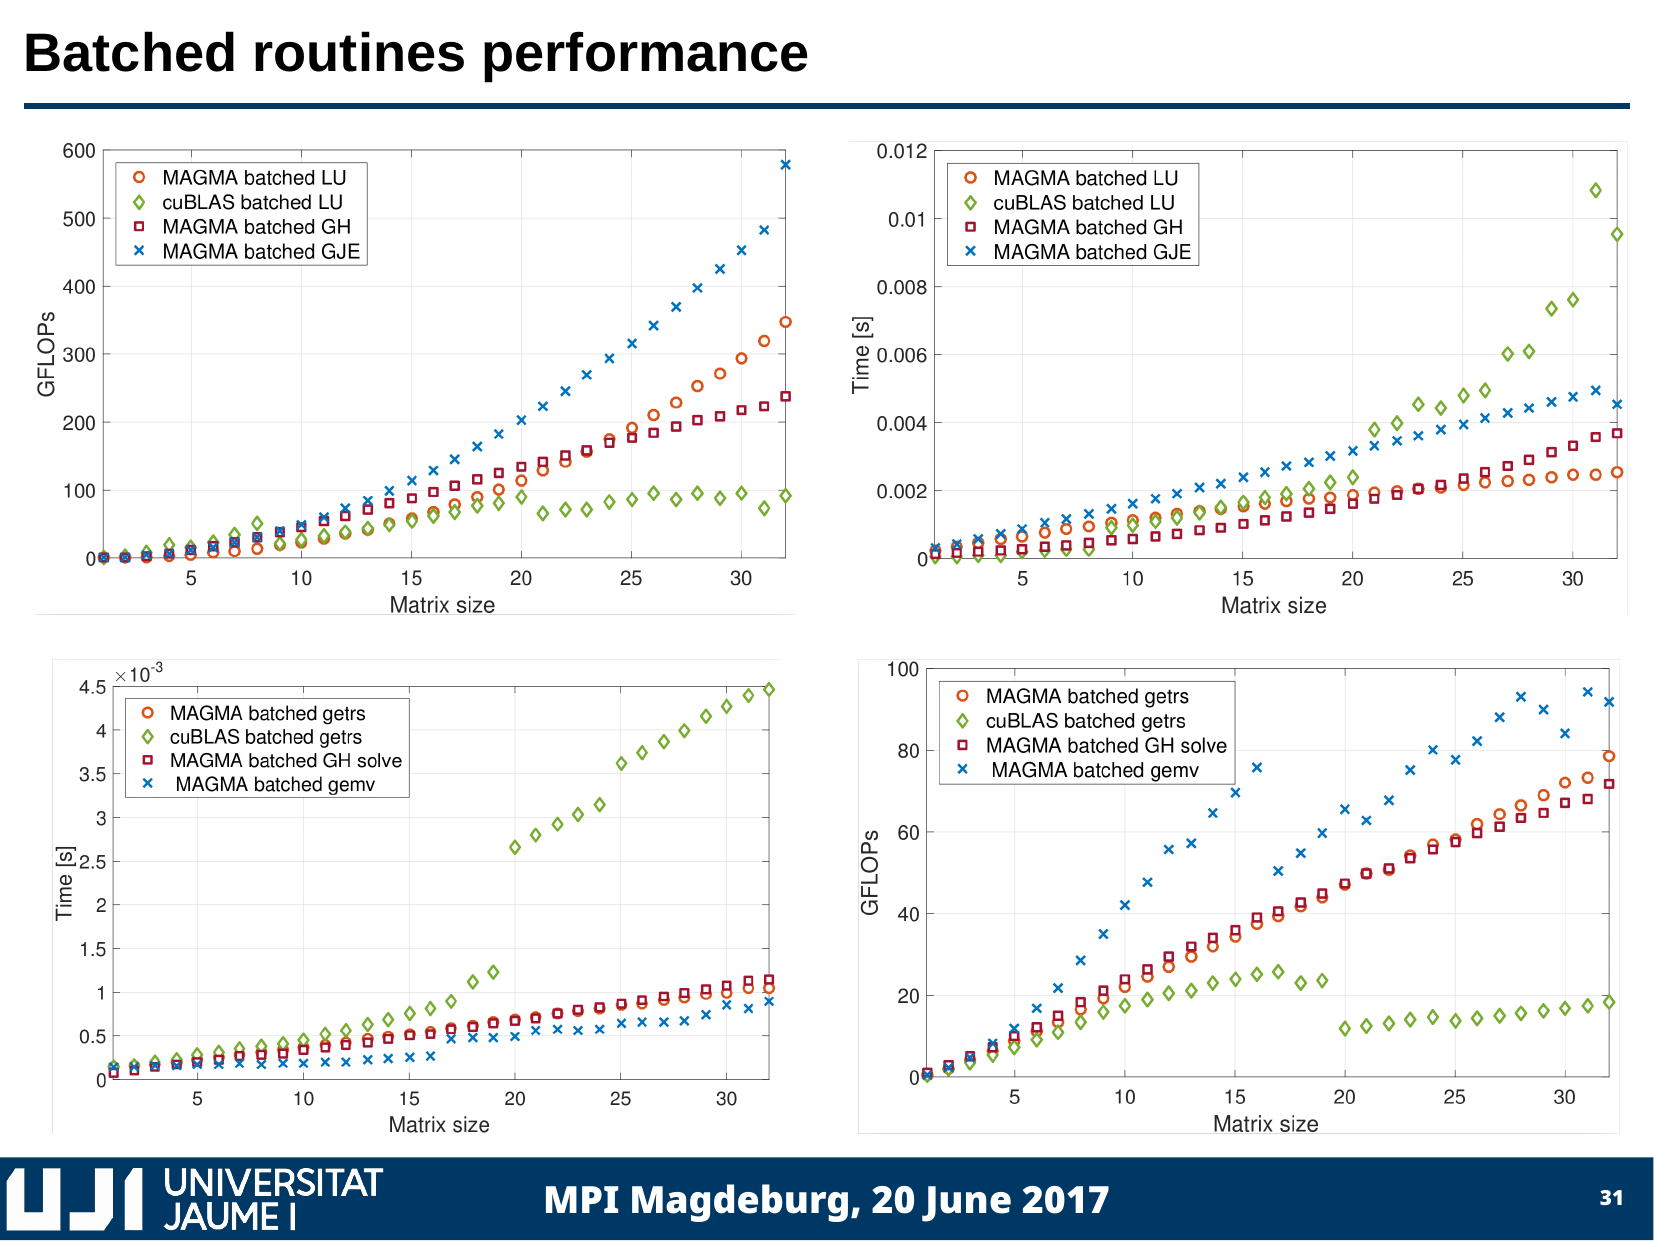

# Batched routines performance
MPI Magdeburg, 20 June 2017
31